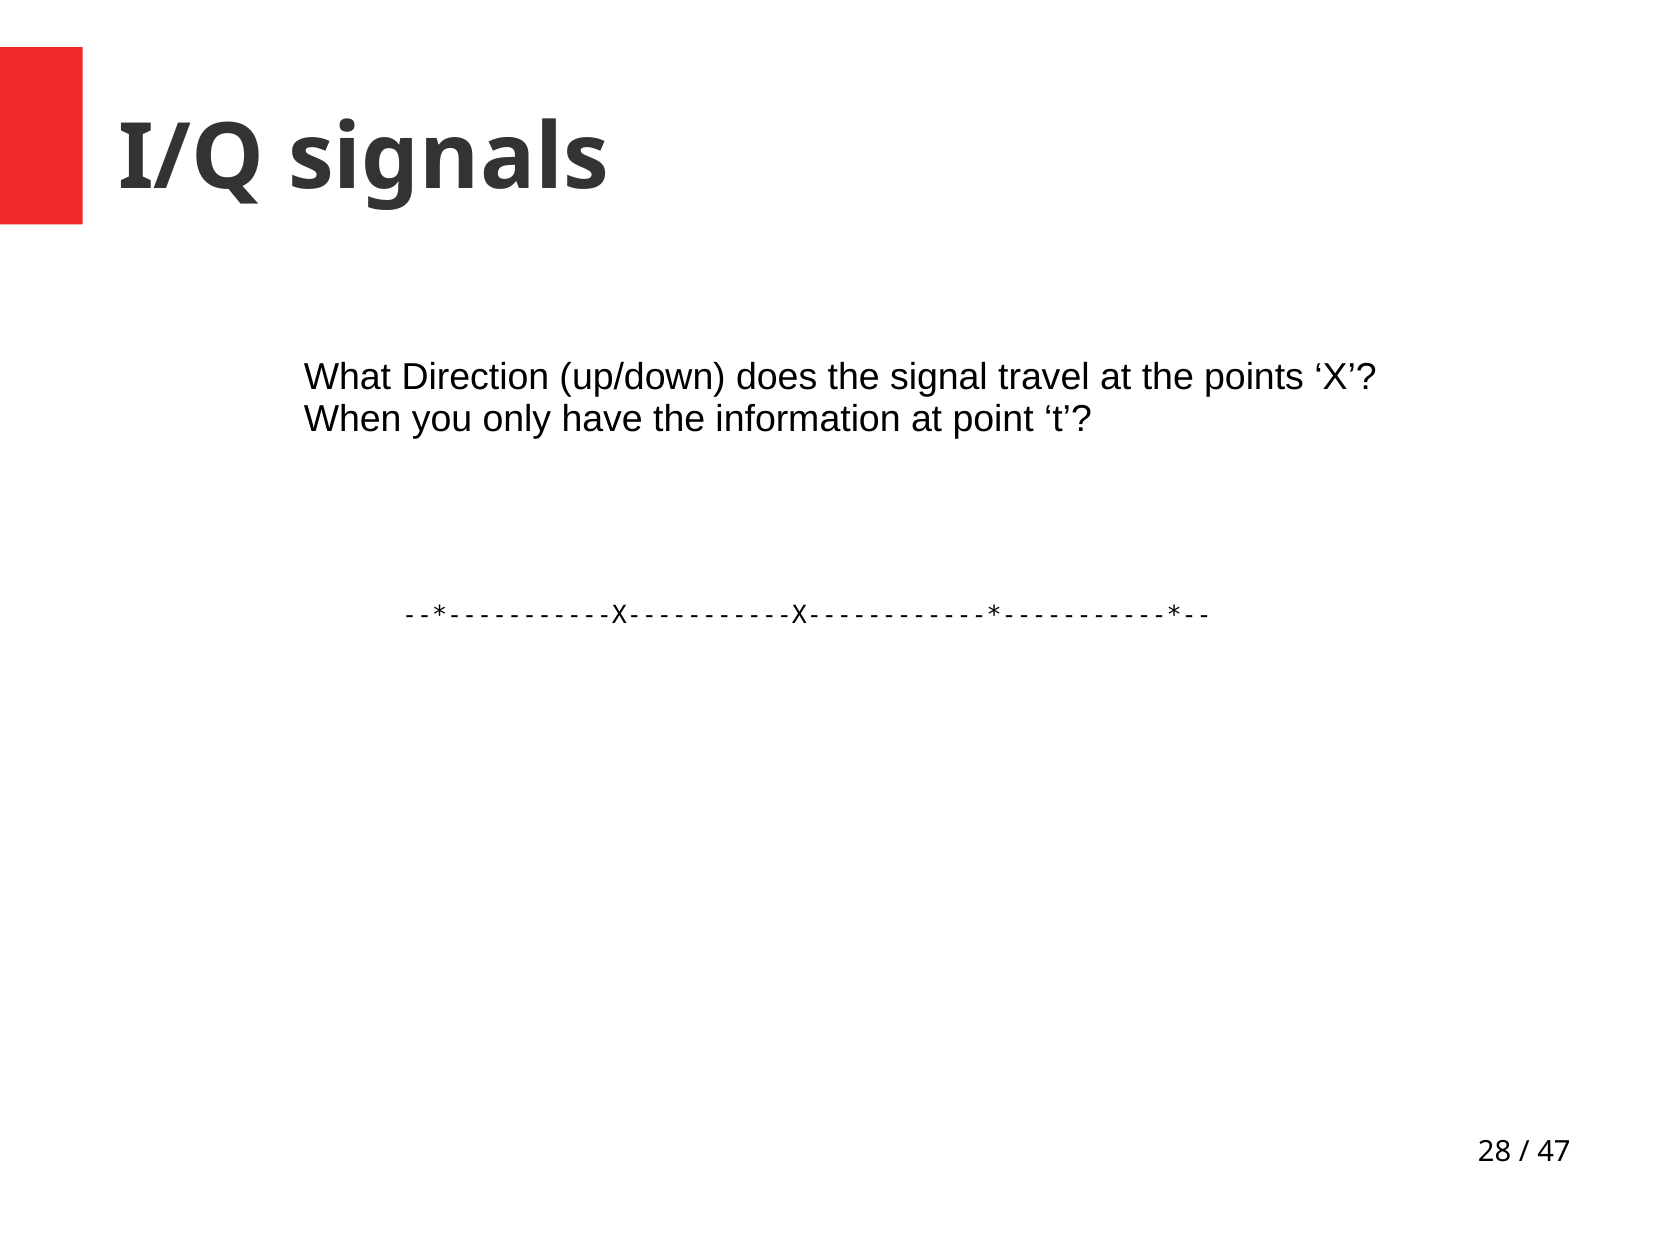

# I/Q signals
What Direction (up/down) does the signal travel at the points ‘X’?
When you only have the information at point ‘t’?
--*-----------X-----------X------------*-----------*--
28